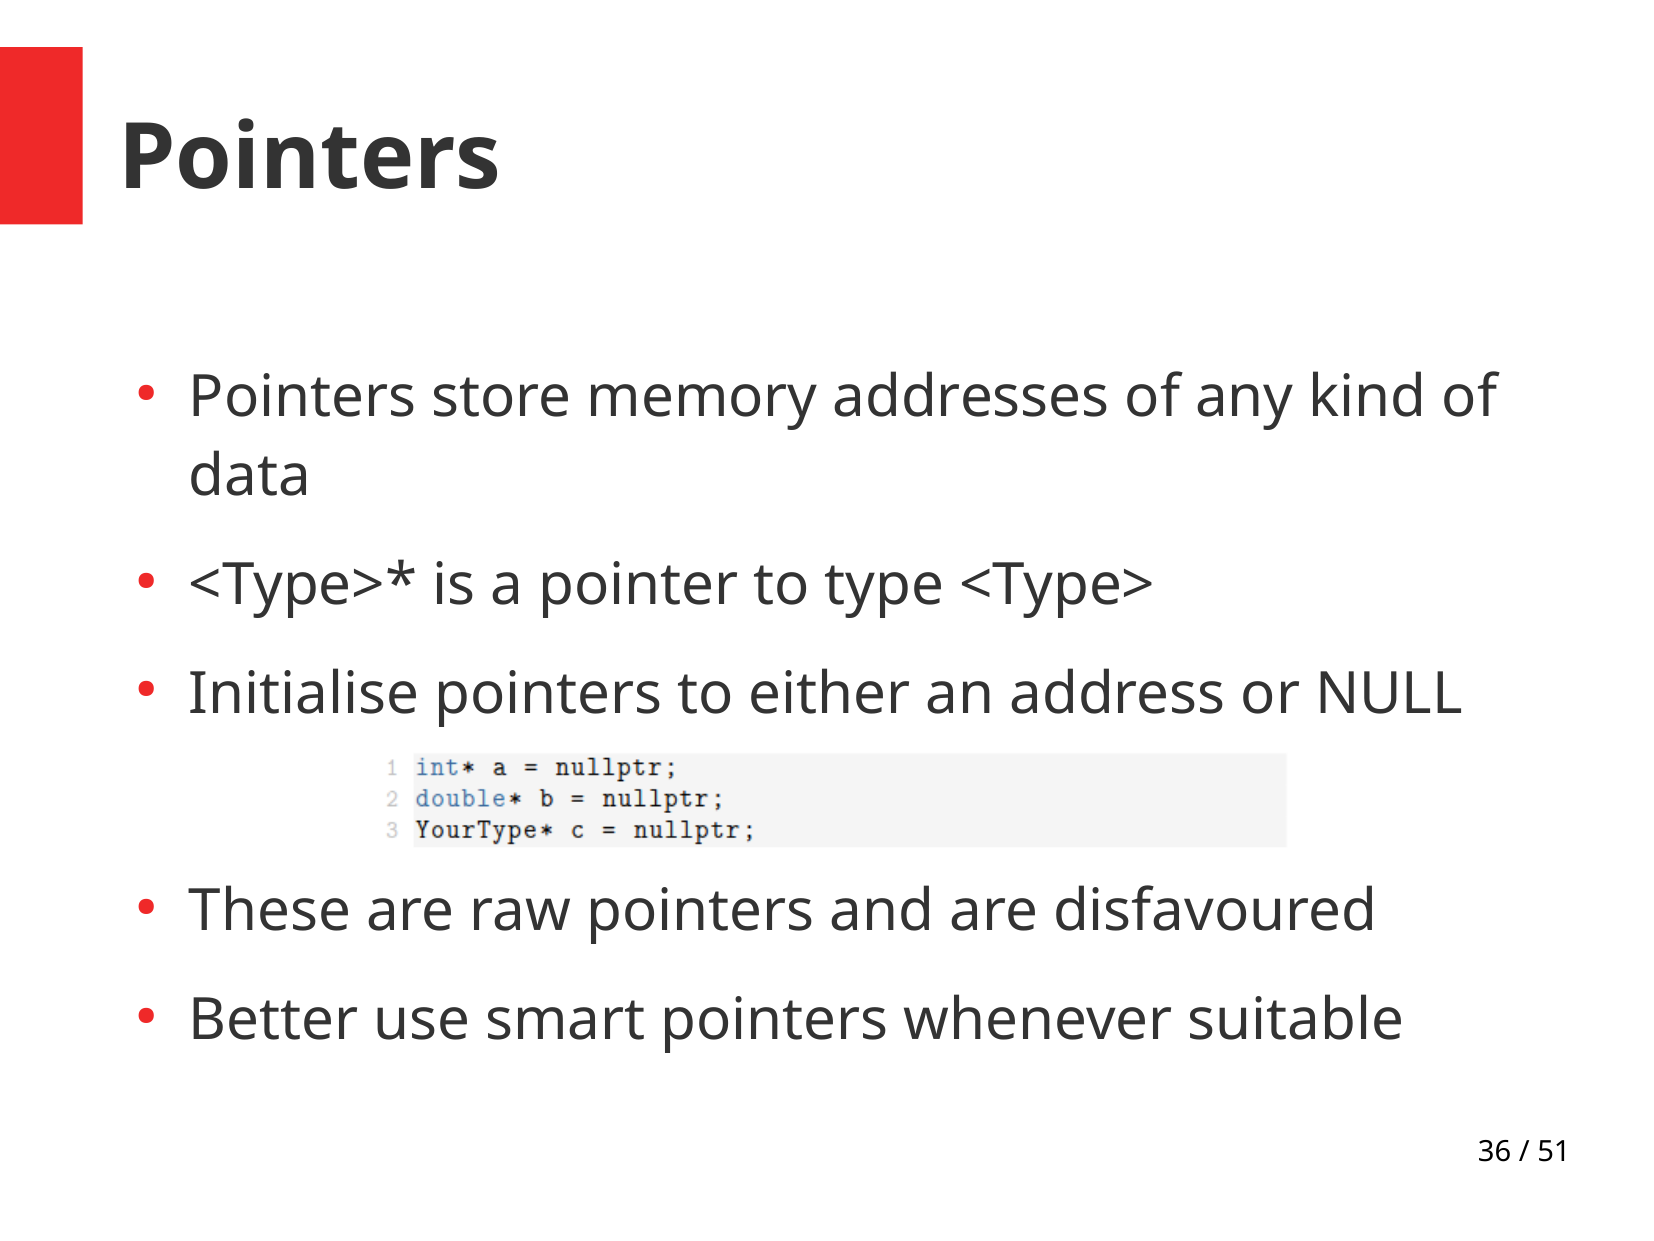

# Pointers
Pointers store memory addresses of any kind of data
<Type>* is a pointer to type <Type>
Initialise pointers to either an address or NULL
These are raw pointers and are disfavoured
Better use smart pointers whenever suitable
36